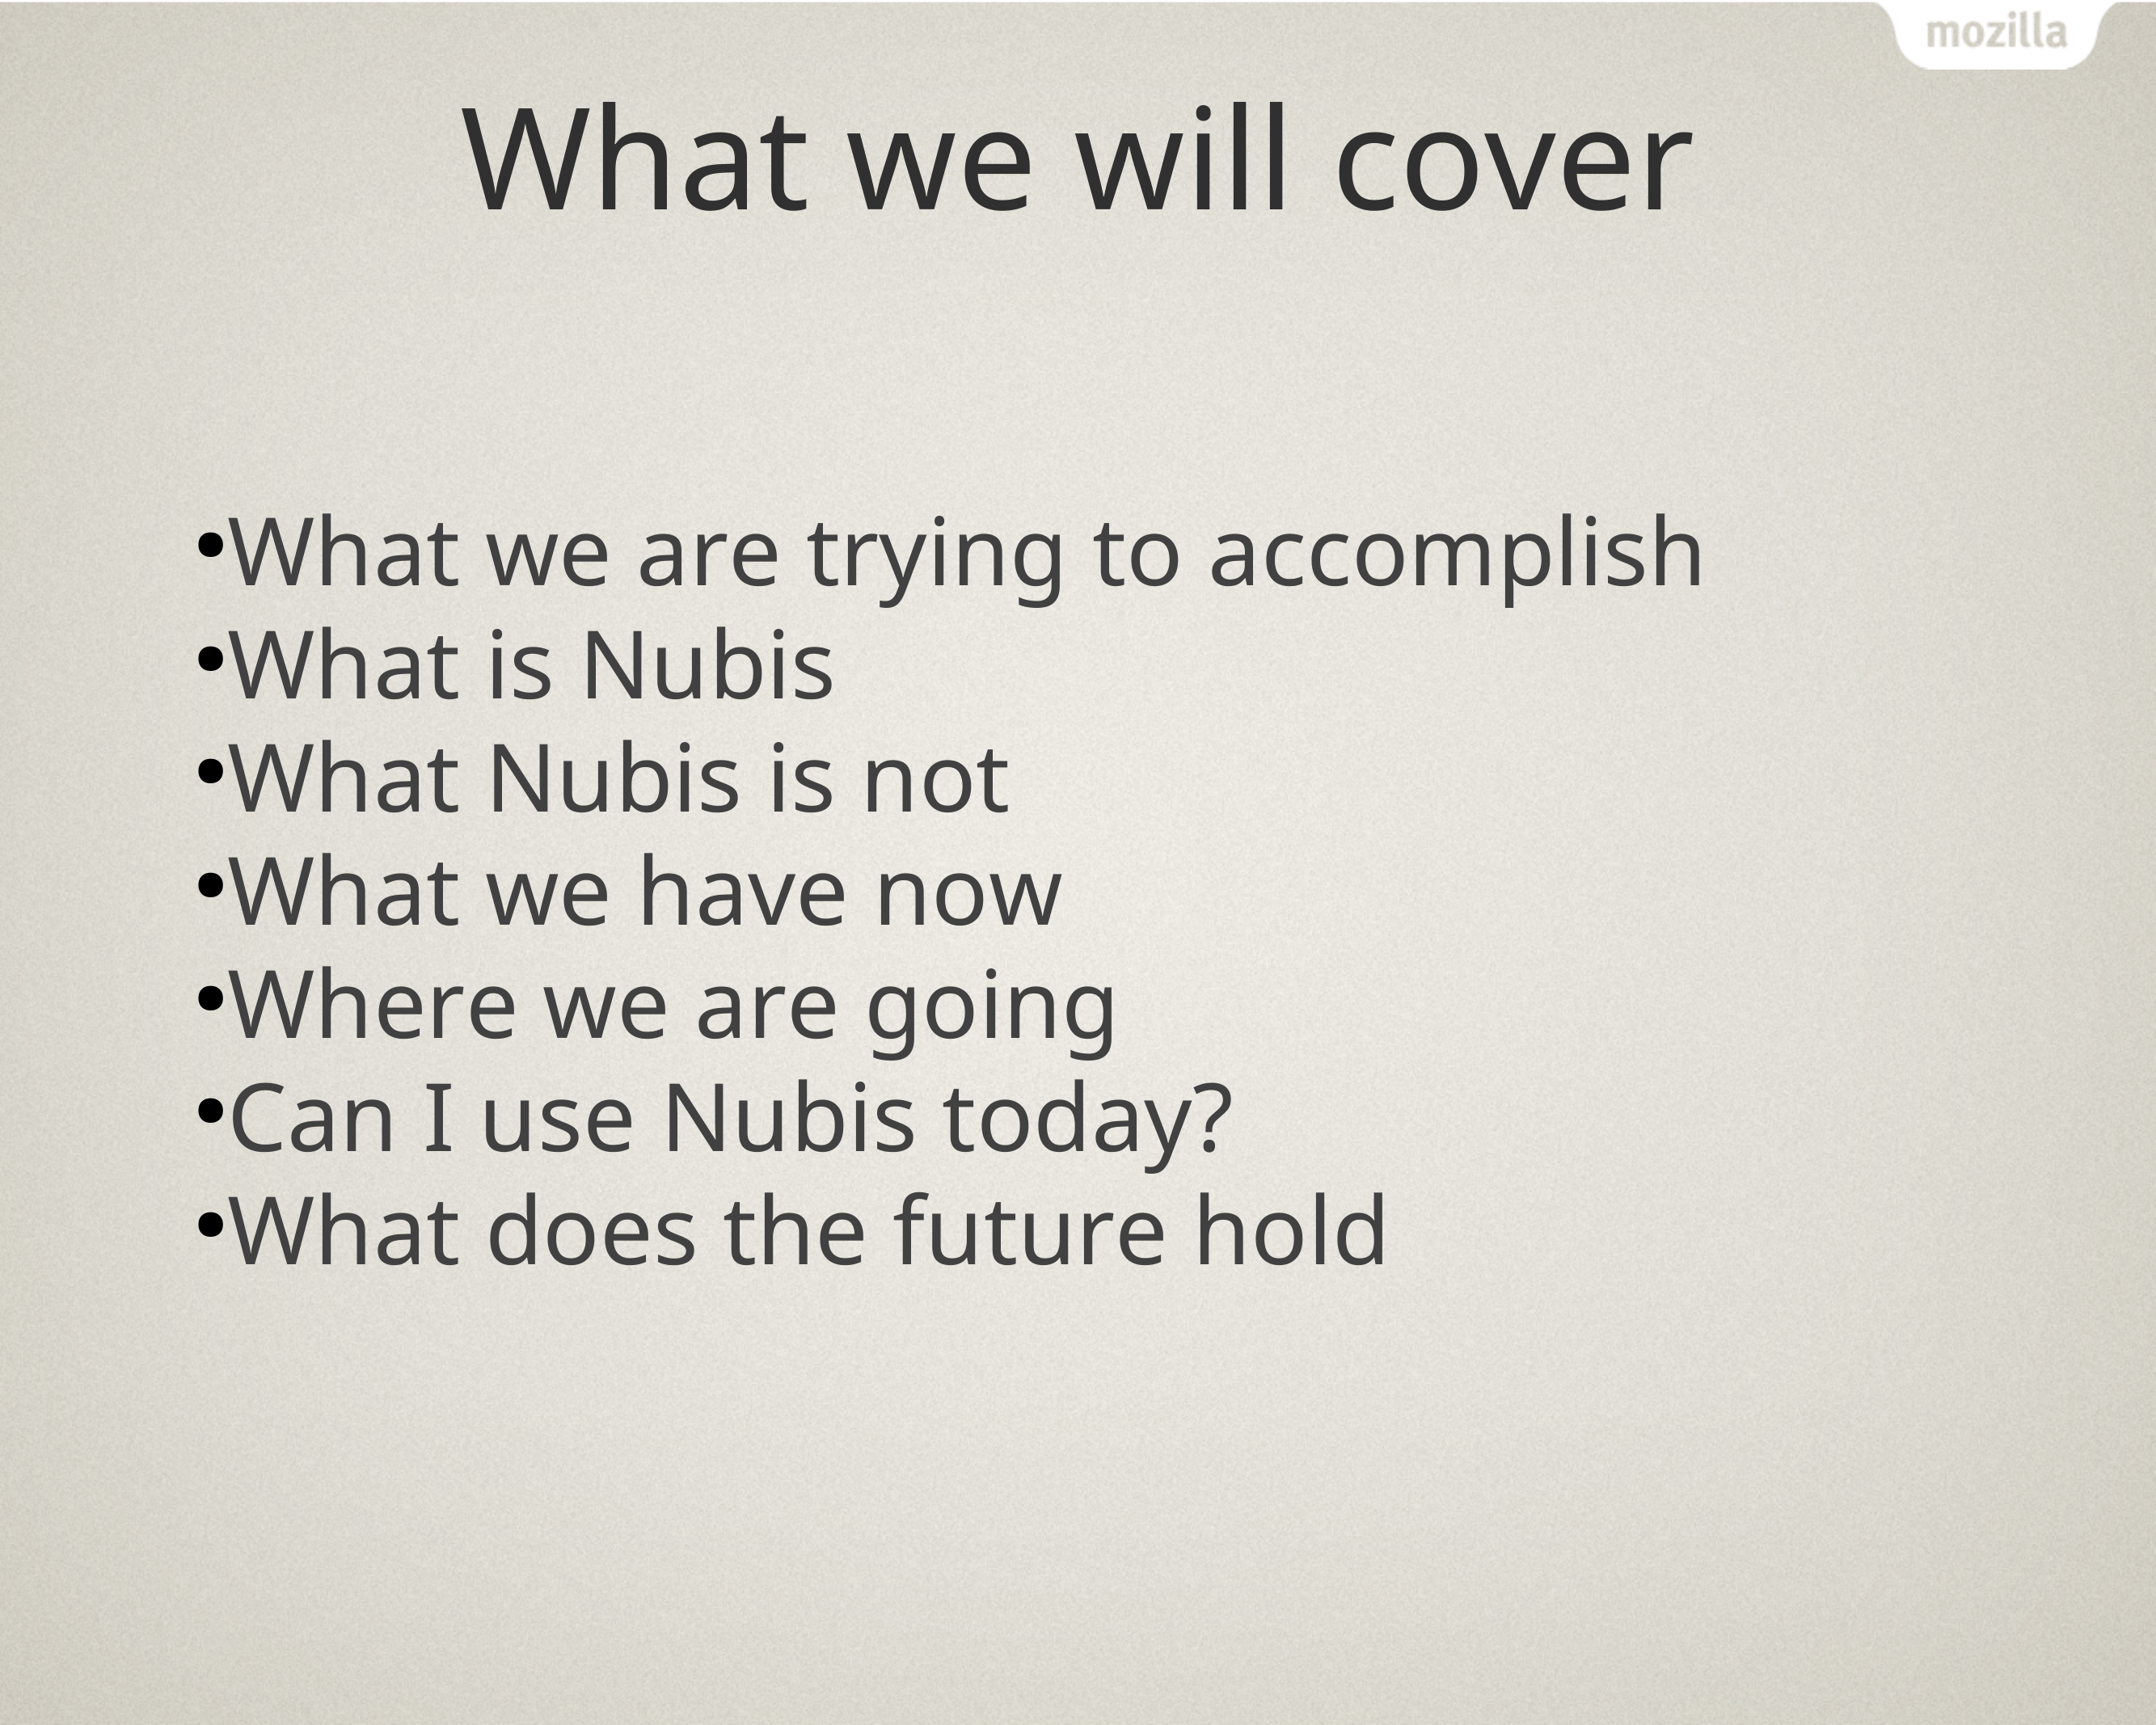

# What we will cover
What we are trying to accomplish
What is Nubis
What Nubis is not
What we have now
Where we are going
Can I use Nubis today?
What does the future hold